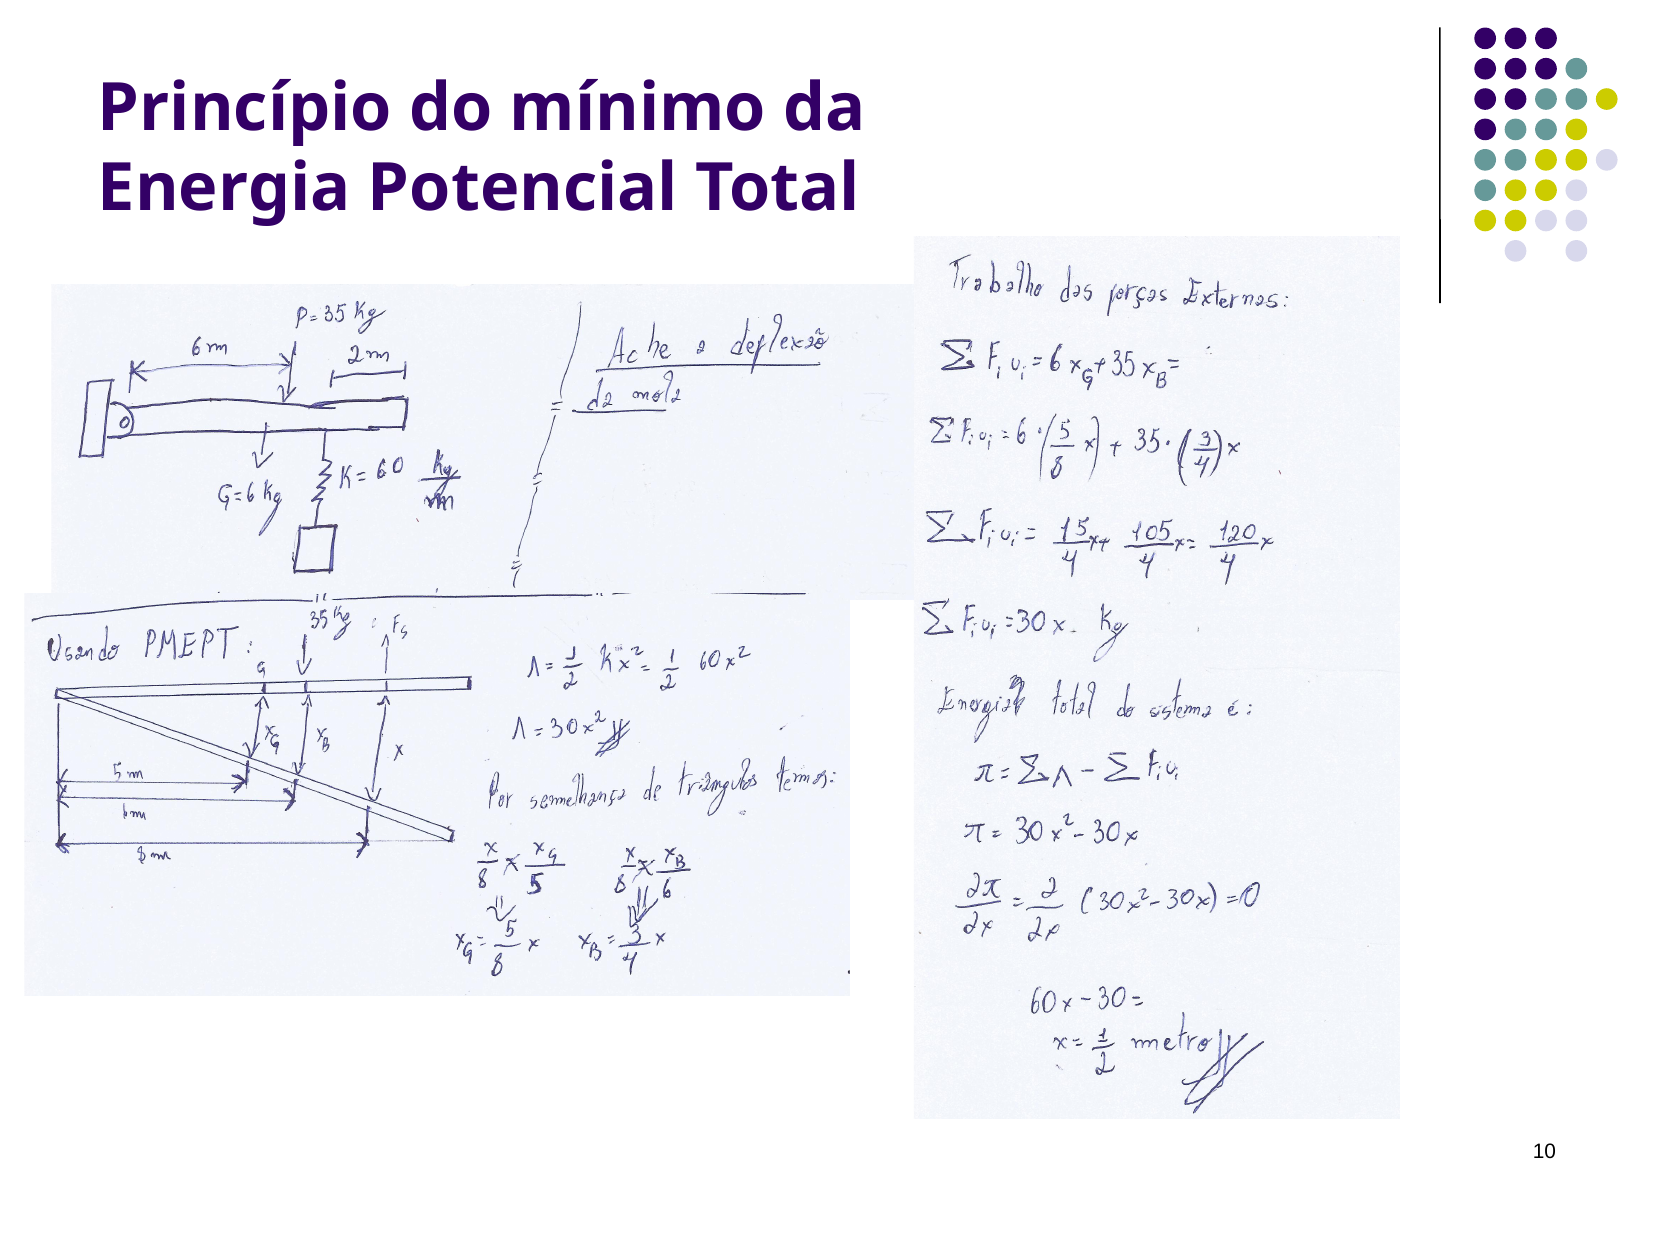

# Princípio do mínimo da Energia Potencial Total